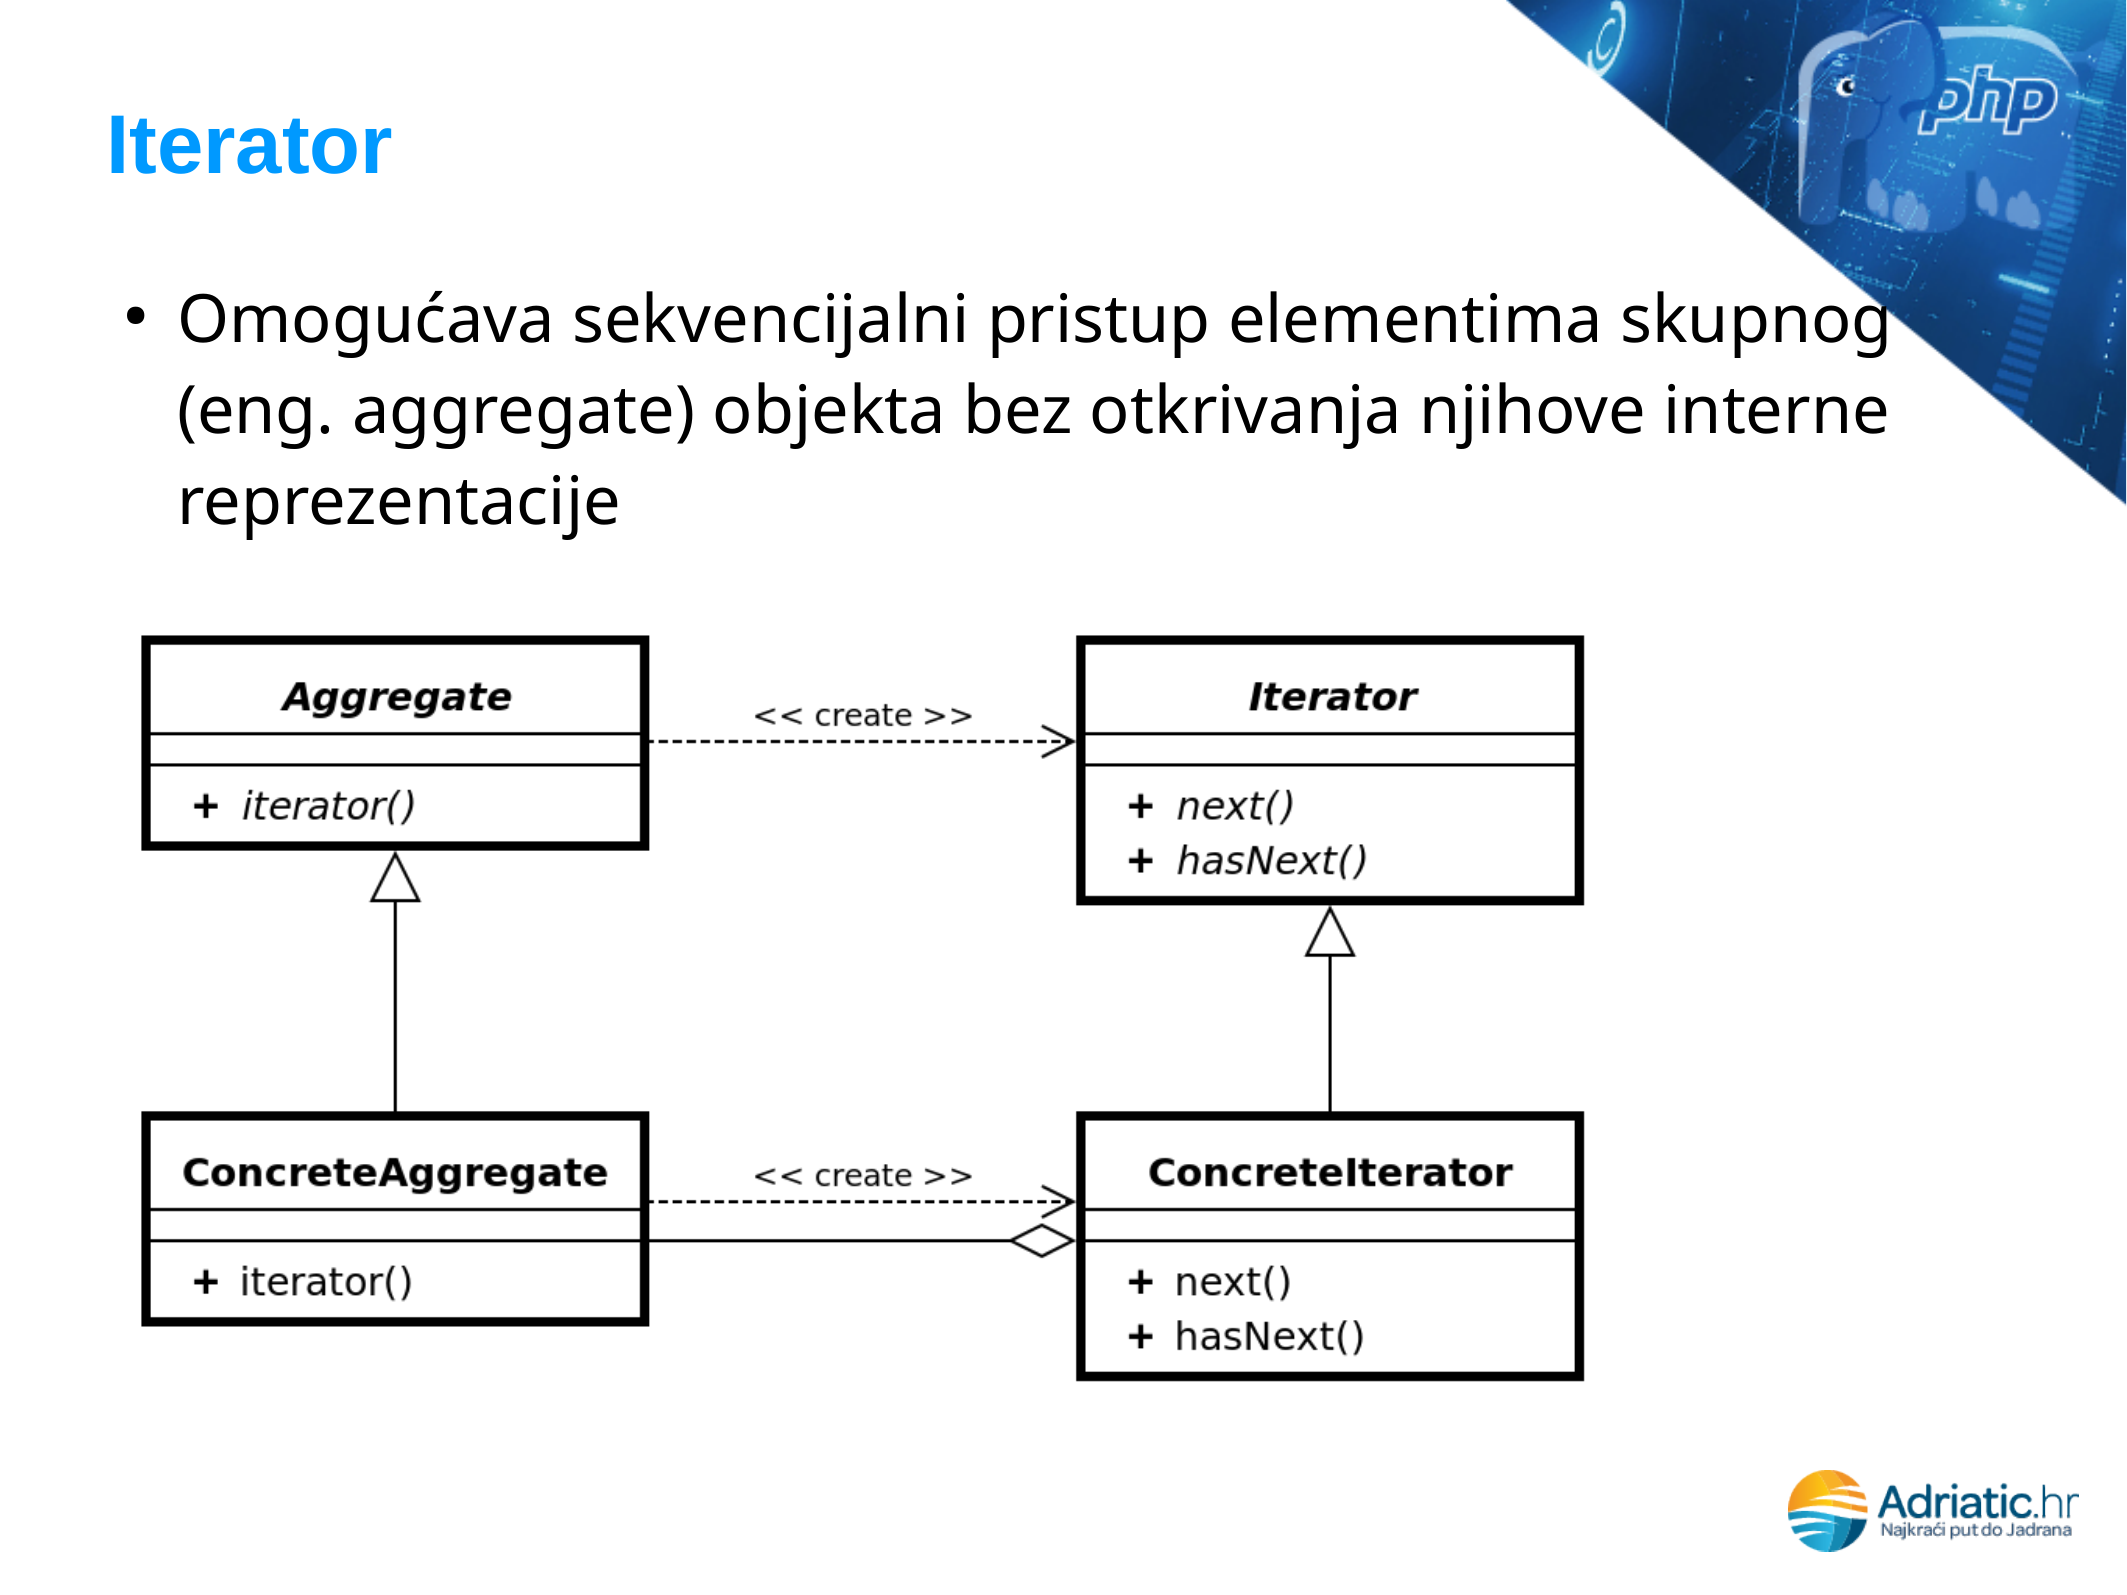

# Iterator
Omogućava sekvencijalni pristup elementima skupnog (eng. aggregate) objekta bez otkrivanja njihove interne reprezentacije